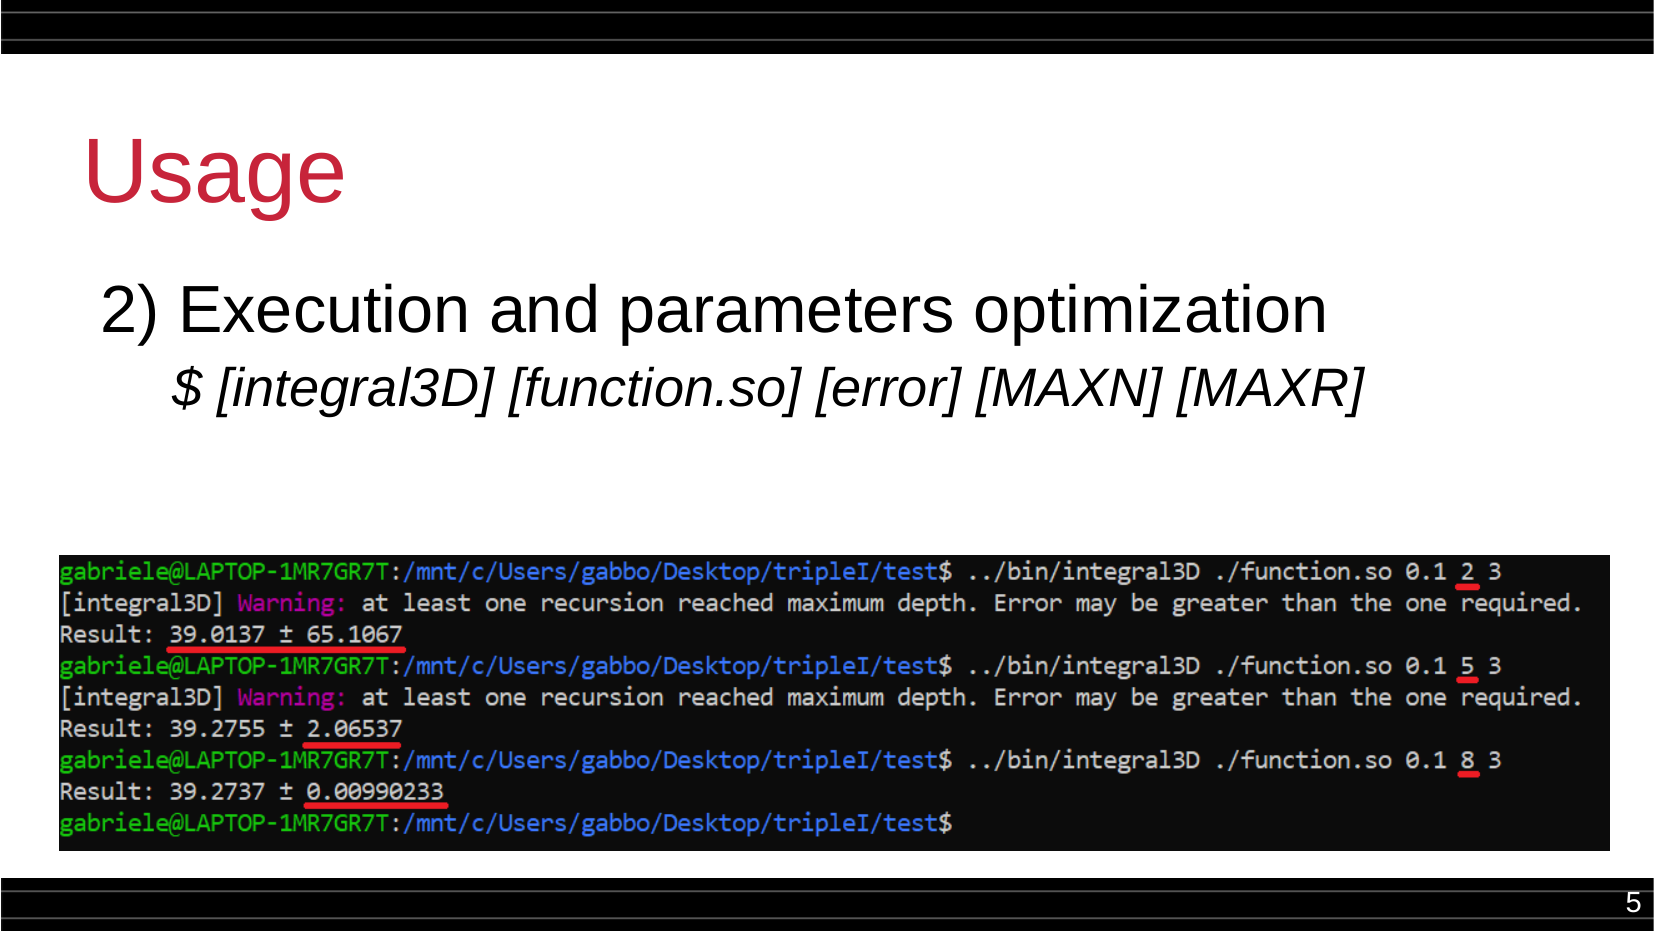

# Usage
 Execution and parameters optimization
 $ [integral3D] [function.so] [error] [MAXN] [MAXR]